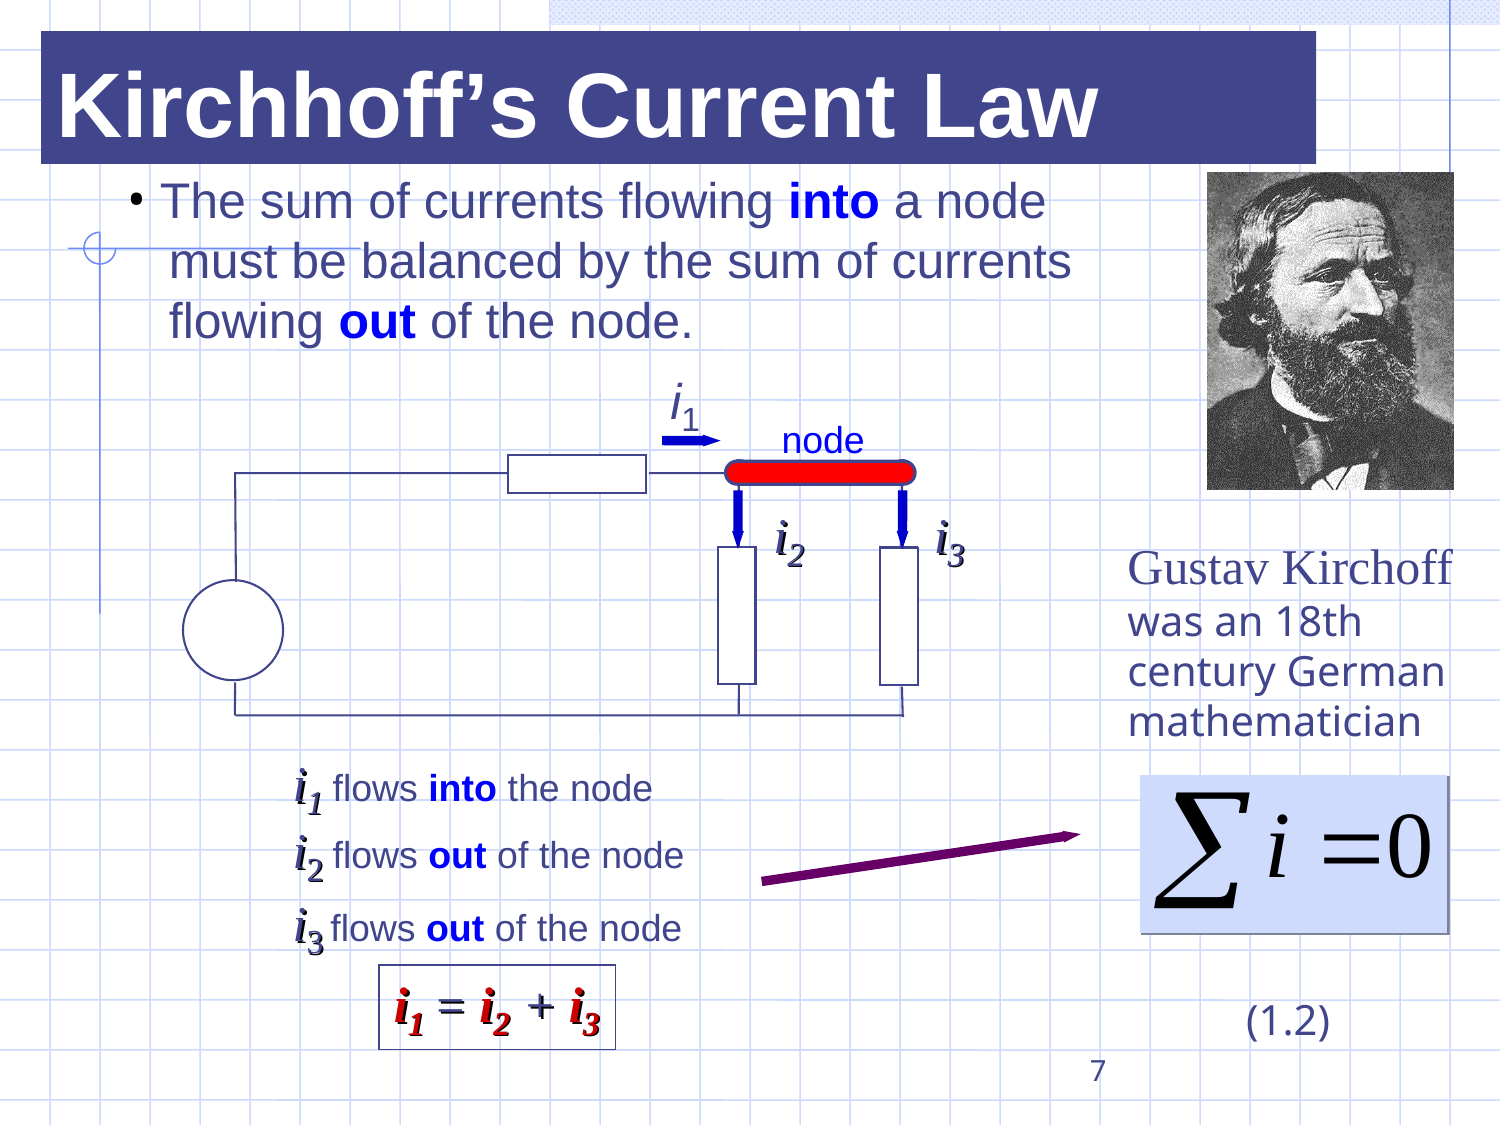

# Kirchhoff’s Current Law
 The sum of currents flowing into a node
 must be balanced by the sum of currents
 flowing out of the node.
Gustav Kirchoff was an 18th century German mathematician
i1
node
i2
i3
i1 flows into the node
i2 flows out of the node
i3 flows out of the node
i1 = i2 + i3
(1.2)